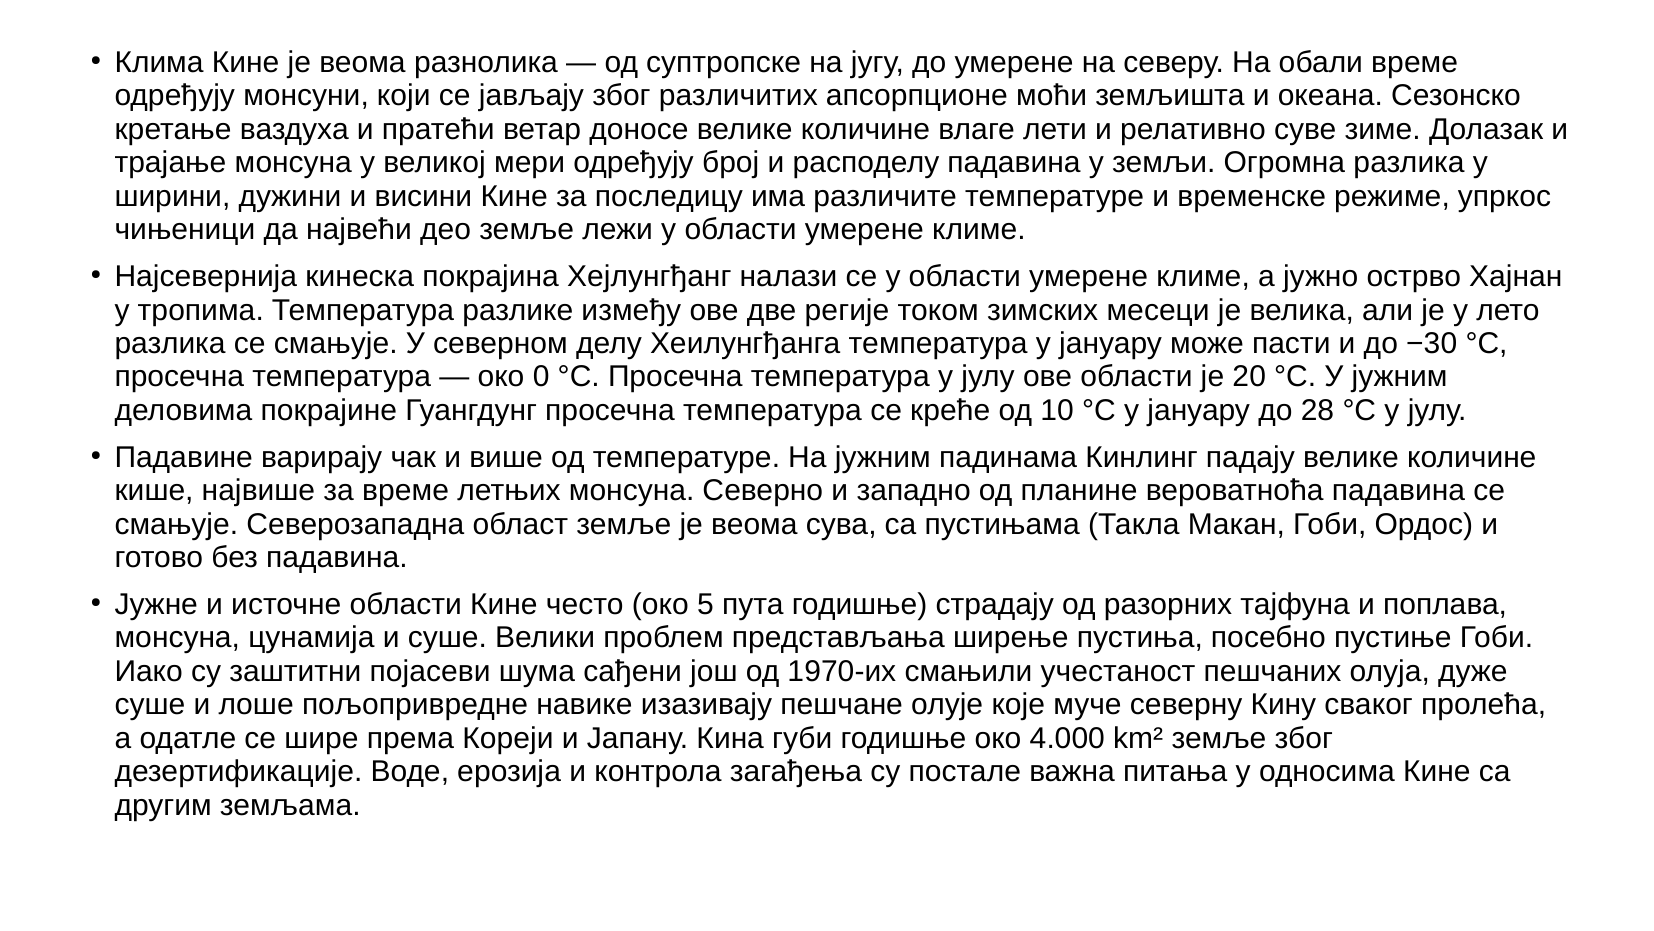

# Клима Кине је веома разнолика — од суптропске на југу, до умерене на северу. На обали време одређују монсуни, који се јављају због различитих апсорпционе моћи земљишта и океана. Сезонско кретање ваздуха и пратећи ветар доносе велике количине влаге лети и релативно суве зиме. Долазак и трајање монсуна у великој мери одређују број и расподелу падавина у земљи. Огромна разлика у ширини, дужини и висини Кине за последицу има различите температуре и временске режиме, упркос чињеници да највећи део земље лежи у области умерене климе.
Најсевернија кинеска покрајина Хејлунгђанг налази се у области умерене климе, а јужно острво Хајнан у тропима. Температура разлике између ове две регије током зимских месеци је велика, али је у лето разлика се смањује. У северном делу Хеилунгђанга температура у јануару може пасти и до −30 °C, просечна температура — око 0 °C. Просечна температура у јулу ове области је 20 °C. У јужним деловима покрајине Гуангдунг просечна температура се креће од 10 °C у јануару до 28 °C у јулу.
Падавине варирају чак и више од температуре. На јужним падинама Кинлинг падају велике количине кише, највише за време летњих монсуна. Северно и западно од планине вероватноћа падавина се смањује. Северозападна област земље је веома сува, са пустињама (Такла Макан, Гоби, Ордос) и готово без падавина.
Јужне и источне области Кине често (око 5 пута годишње) страдају од разорних тајфуна и поплава, монсуна, цунамија и суше. Велики проблем представљања ширење пустиња, посебно пустиње Гоби. Иако су заштитни појасеви шума сађени још од 1970-их смањили учестаност пешчаних олуја, дуже суше и лоше пољопривредне навике изазивају пешчане олује које муче северну Кину сваког пролећа, а одатле се шире према Кореји и Јапану. Кина губи годишње око 4.000 km² земље због дезертификације. Воде, ерозија и контрола загађења су постале важна питања у односима Кине са другим земљама.